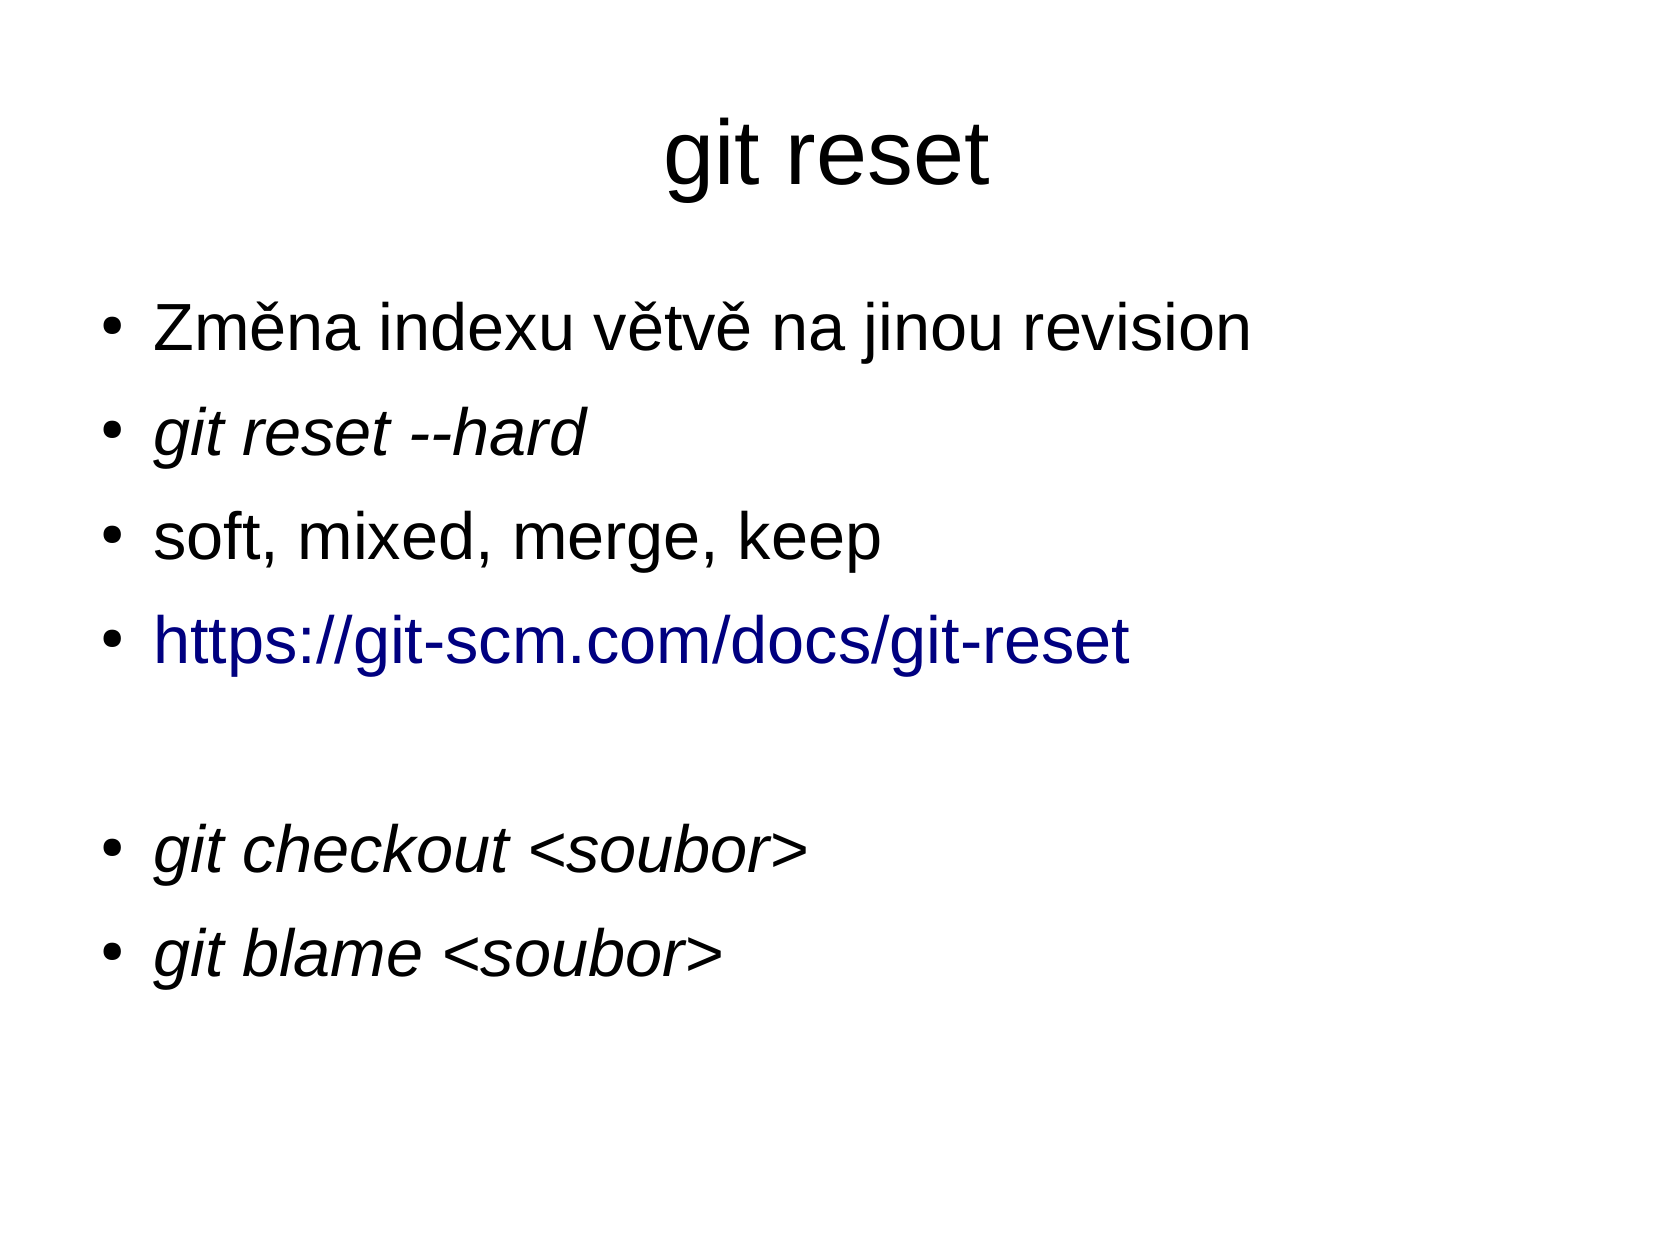

# git reset
Změna indexu větvě na jinou revision
git reset --hard
soft, mixed, merge, keep
https://git-scm.com/docs/git-reset
git checkout <soubor>
git blame <soubor>